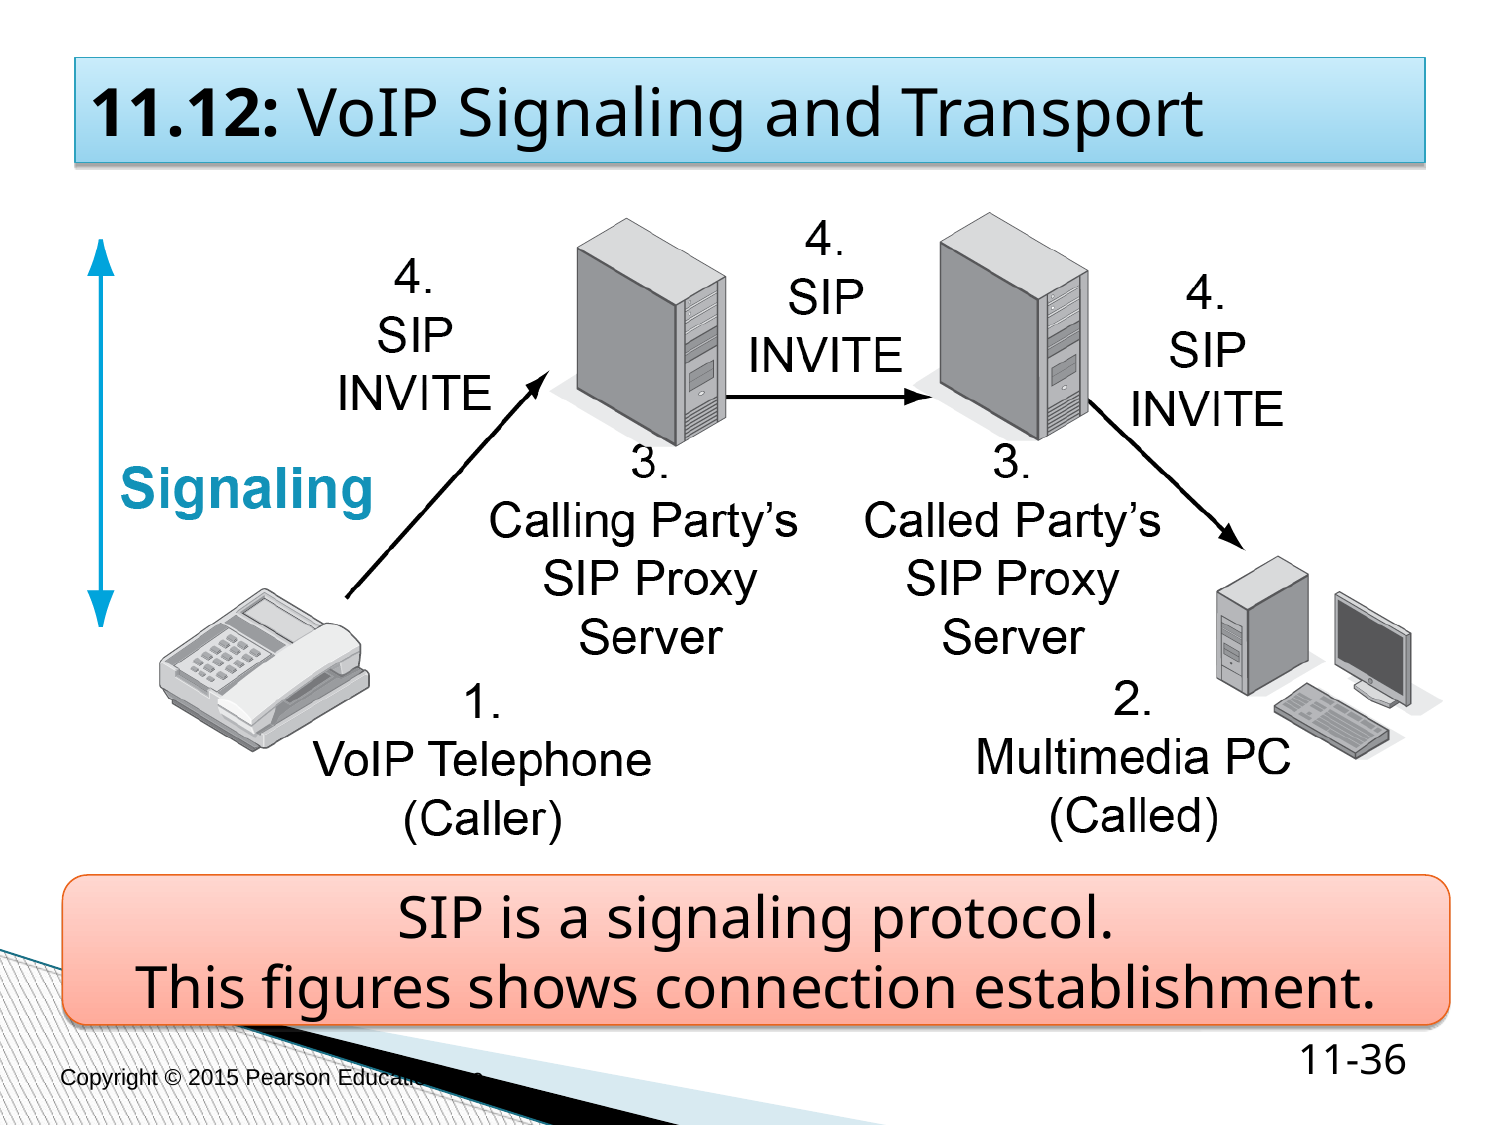

# 11.12: VoIP Signaling and Transport
SIP is a signaling protocol.
This figures shows connection establishment.
Copyright © 2015 Pearson Education, Inc.